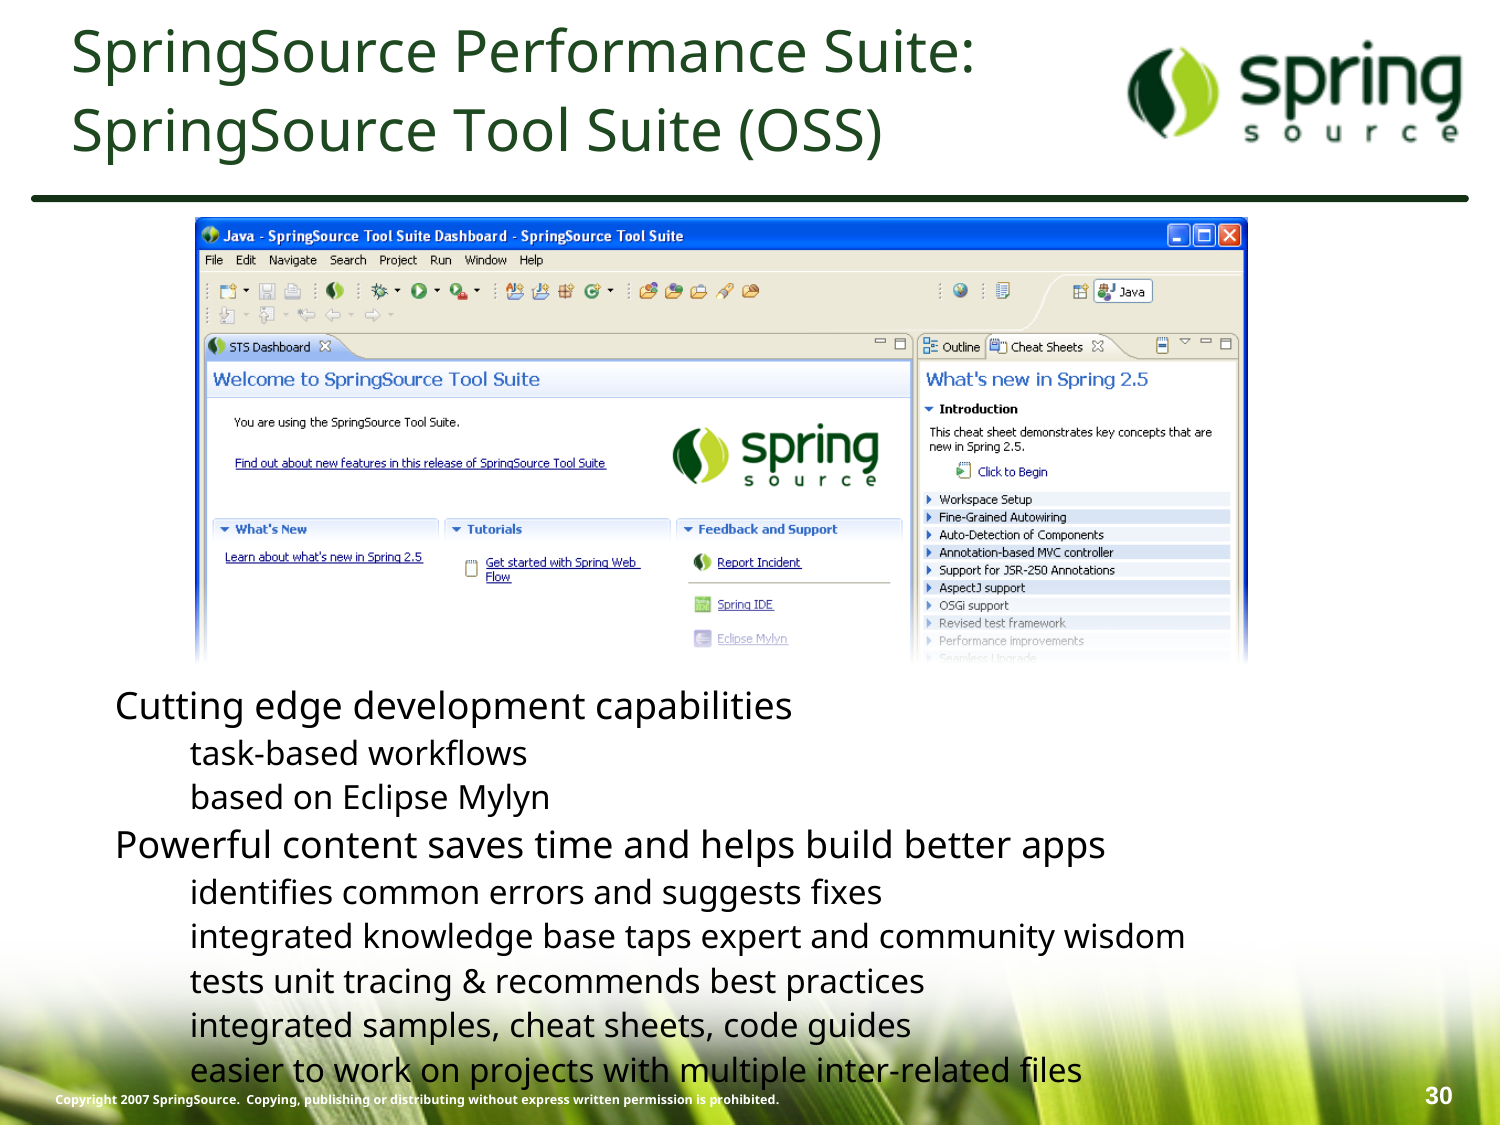

# SpringSource Performance Suite: SpringSource Tool Suite (OSS)
Cutting edge development capabilities
task-based workflows
based on Eclipse Mylyn
Powerful content saves time and helps build better apps
identifies common errors and suggests fixes
integrated knowledge base taps expert and community wisdom
tests unit tracing & recommends best practices
integrated samples, cheat sheets, code guides
easier to work on projects with multiple inter-related files